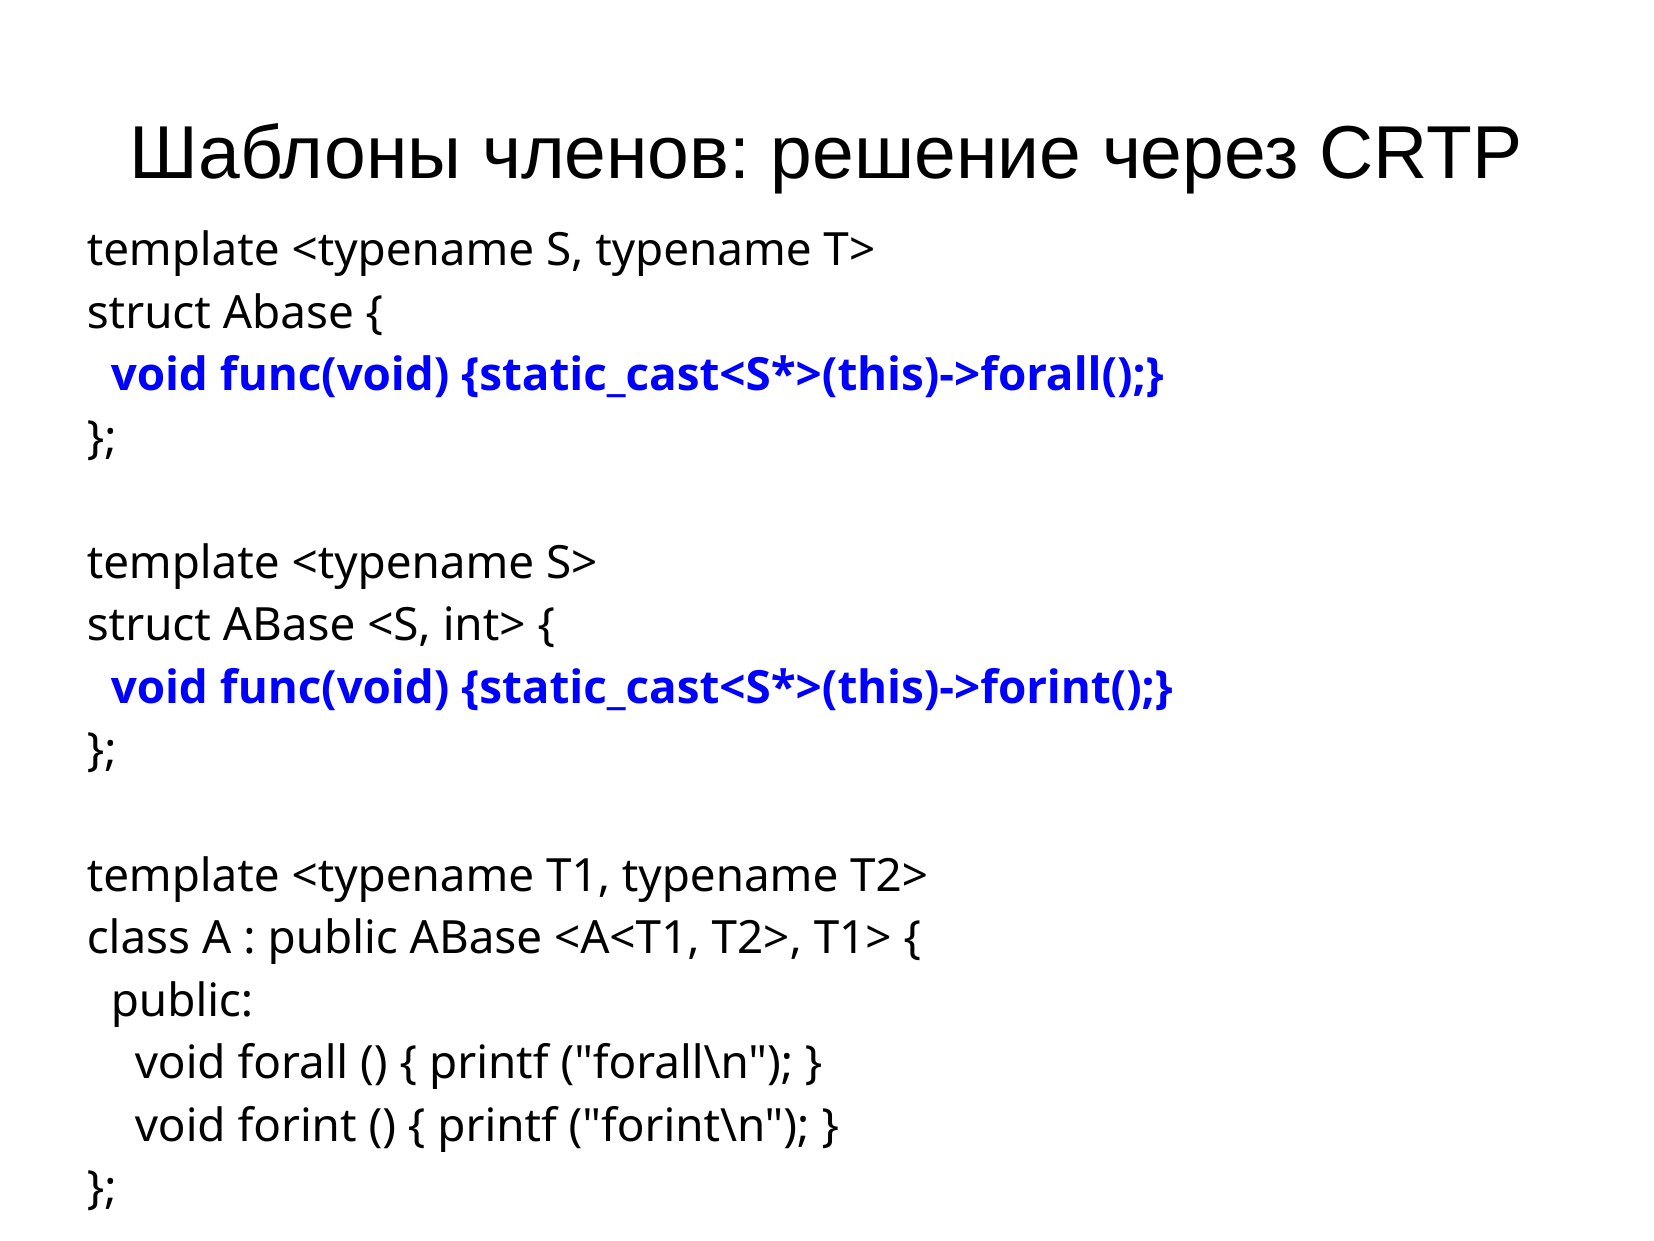

# Шаблоны членов: решение через CRTP
template <typename S, typename T>
struct Abase {
 void func(void) {static_cast<S*>(this)->forall();}
};
template <typename S>
struct ABase <S, int> {
 void func(void) {static_cast<S*>(this)->forint();}
};
template <typename T1, typename T2>
class A : public ABase <A<T1, T2>, T1> {
 public:
 void forall () { printf ("forall\n"); }
 void forint () { printf ("forint\n"); }
};